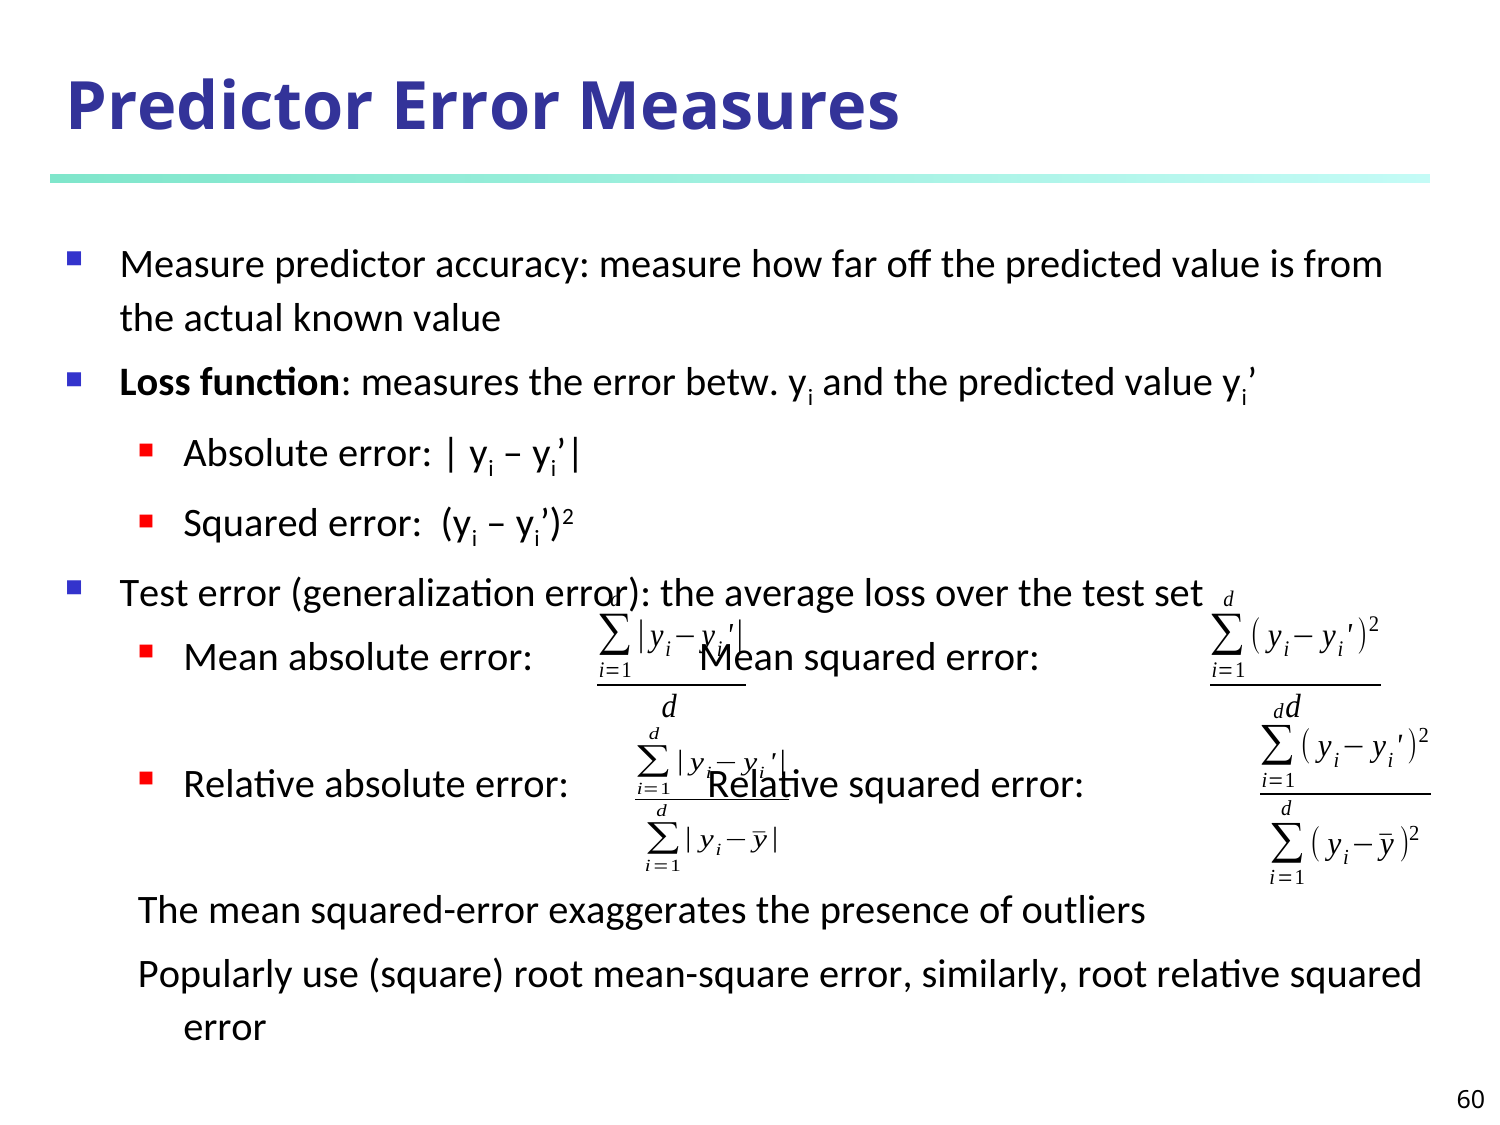

# Predictor Error Measures
Measure predictor accuracy: measure how far off the predicted value is from the actual known value
Loss function: measures the error betw. yi and the predicted value yi’
Absolute error: | yi – yi’|
Squared error: (yi – yi’)2
Test error (generalization error): the average loss over the test set
Mean absolute error: Mean squared error:
Relative absolute error: Relative squared error:
The mean squared-error exaggerates the presence of outliers
Popularly use (square) root mean-square error, similarly, root relative squared error